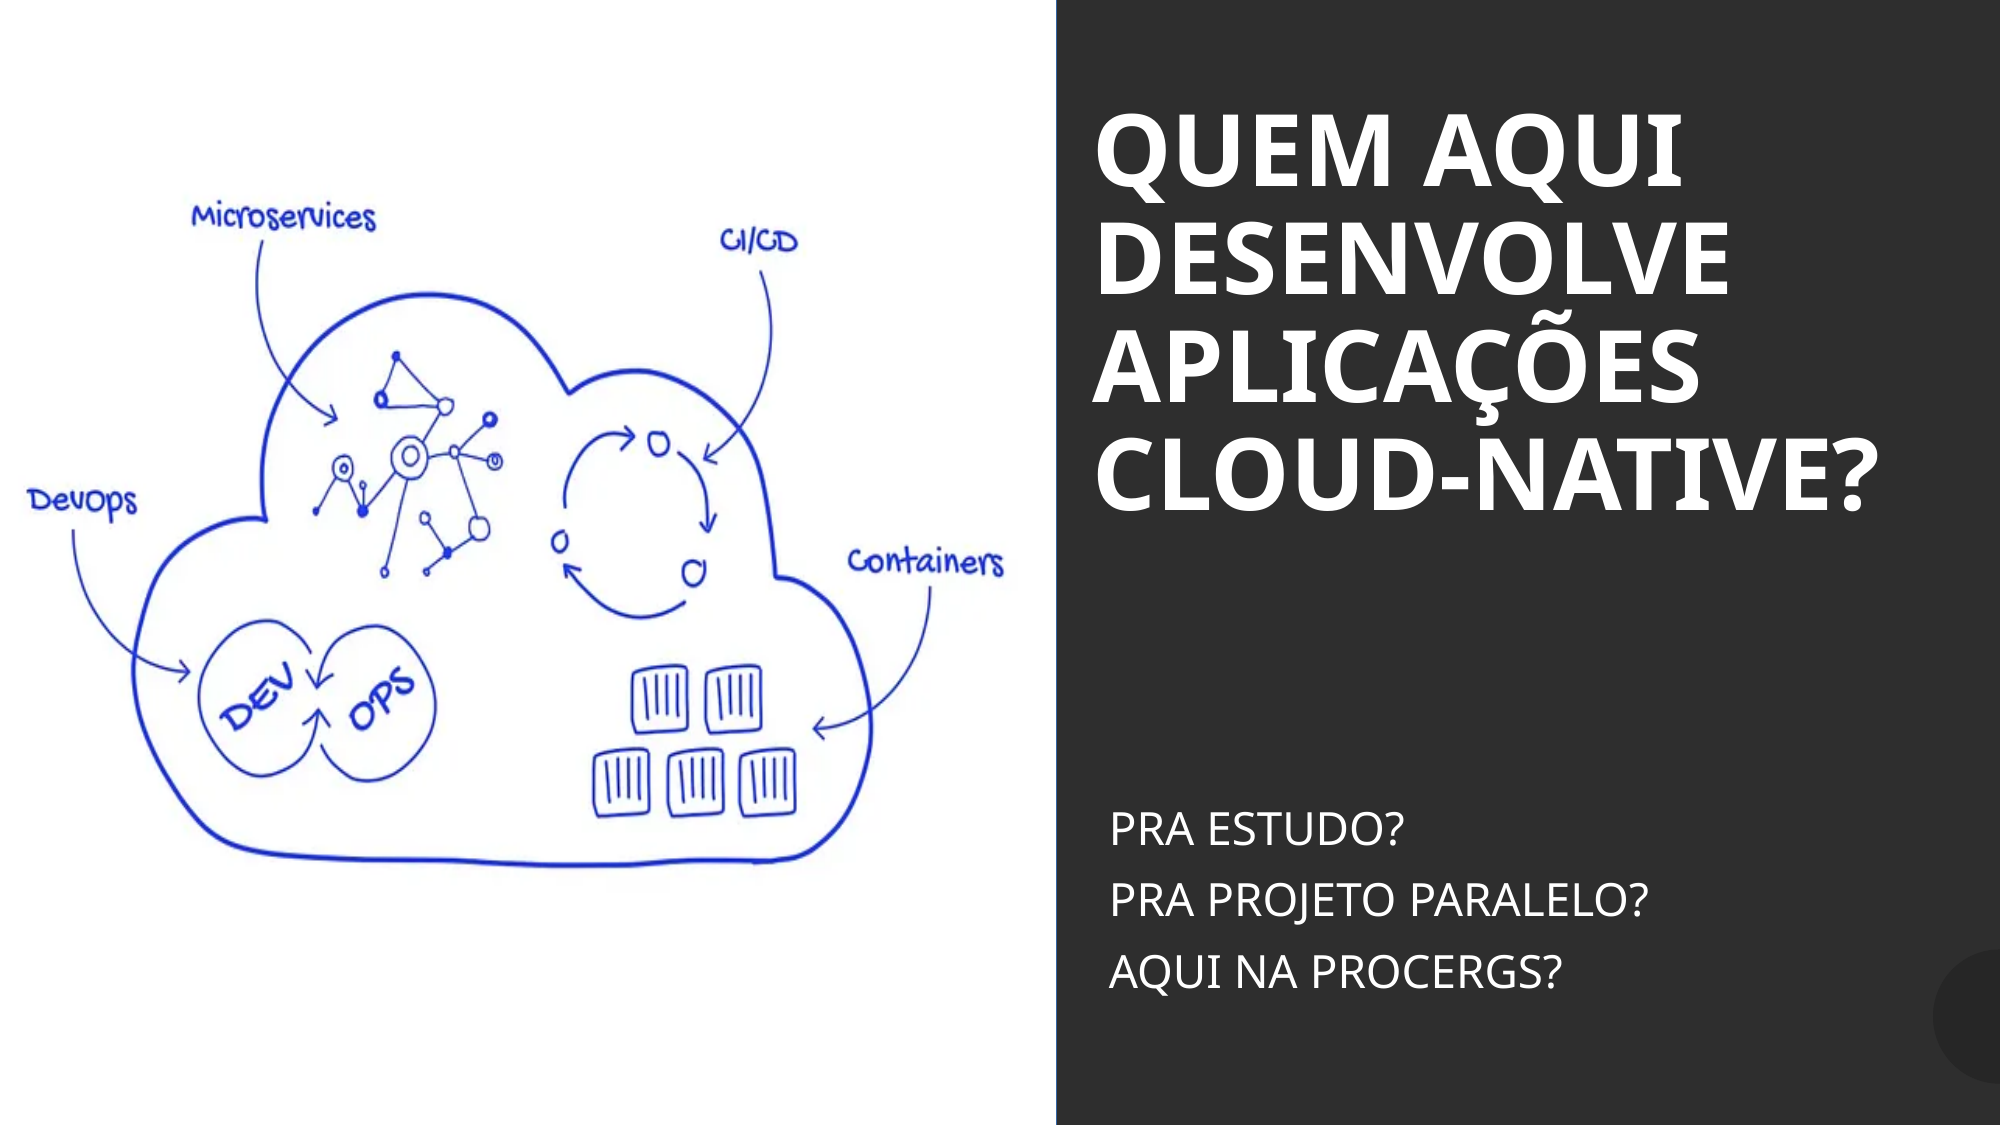

QUEM AQUI DESENVOLVE APLICAÇÕES
CLOUD-NATIVE?
# PRA ESTUDO?
PRA PROJETO PARALELO?
AQUI NA PROCERGS?